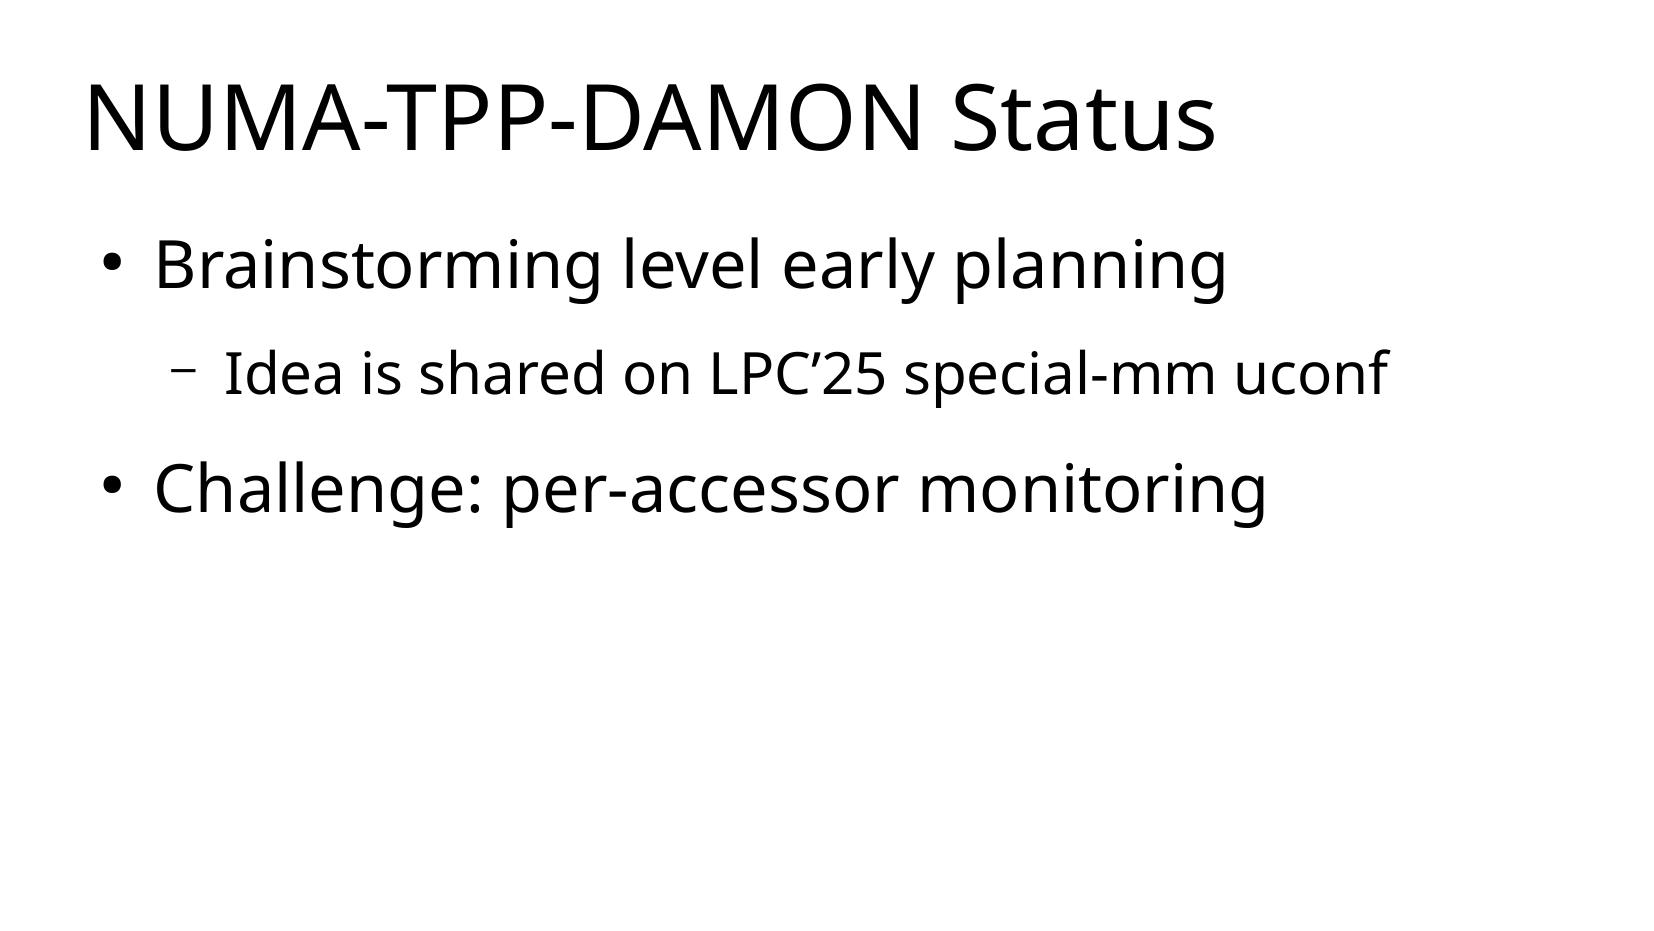

# NUMA-TPP-DAMON Status
Brainstorming level early planning
Idea is shared on LPC’25 special-mm uconf
Challenge: per-accessor monitoring